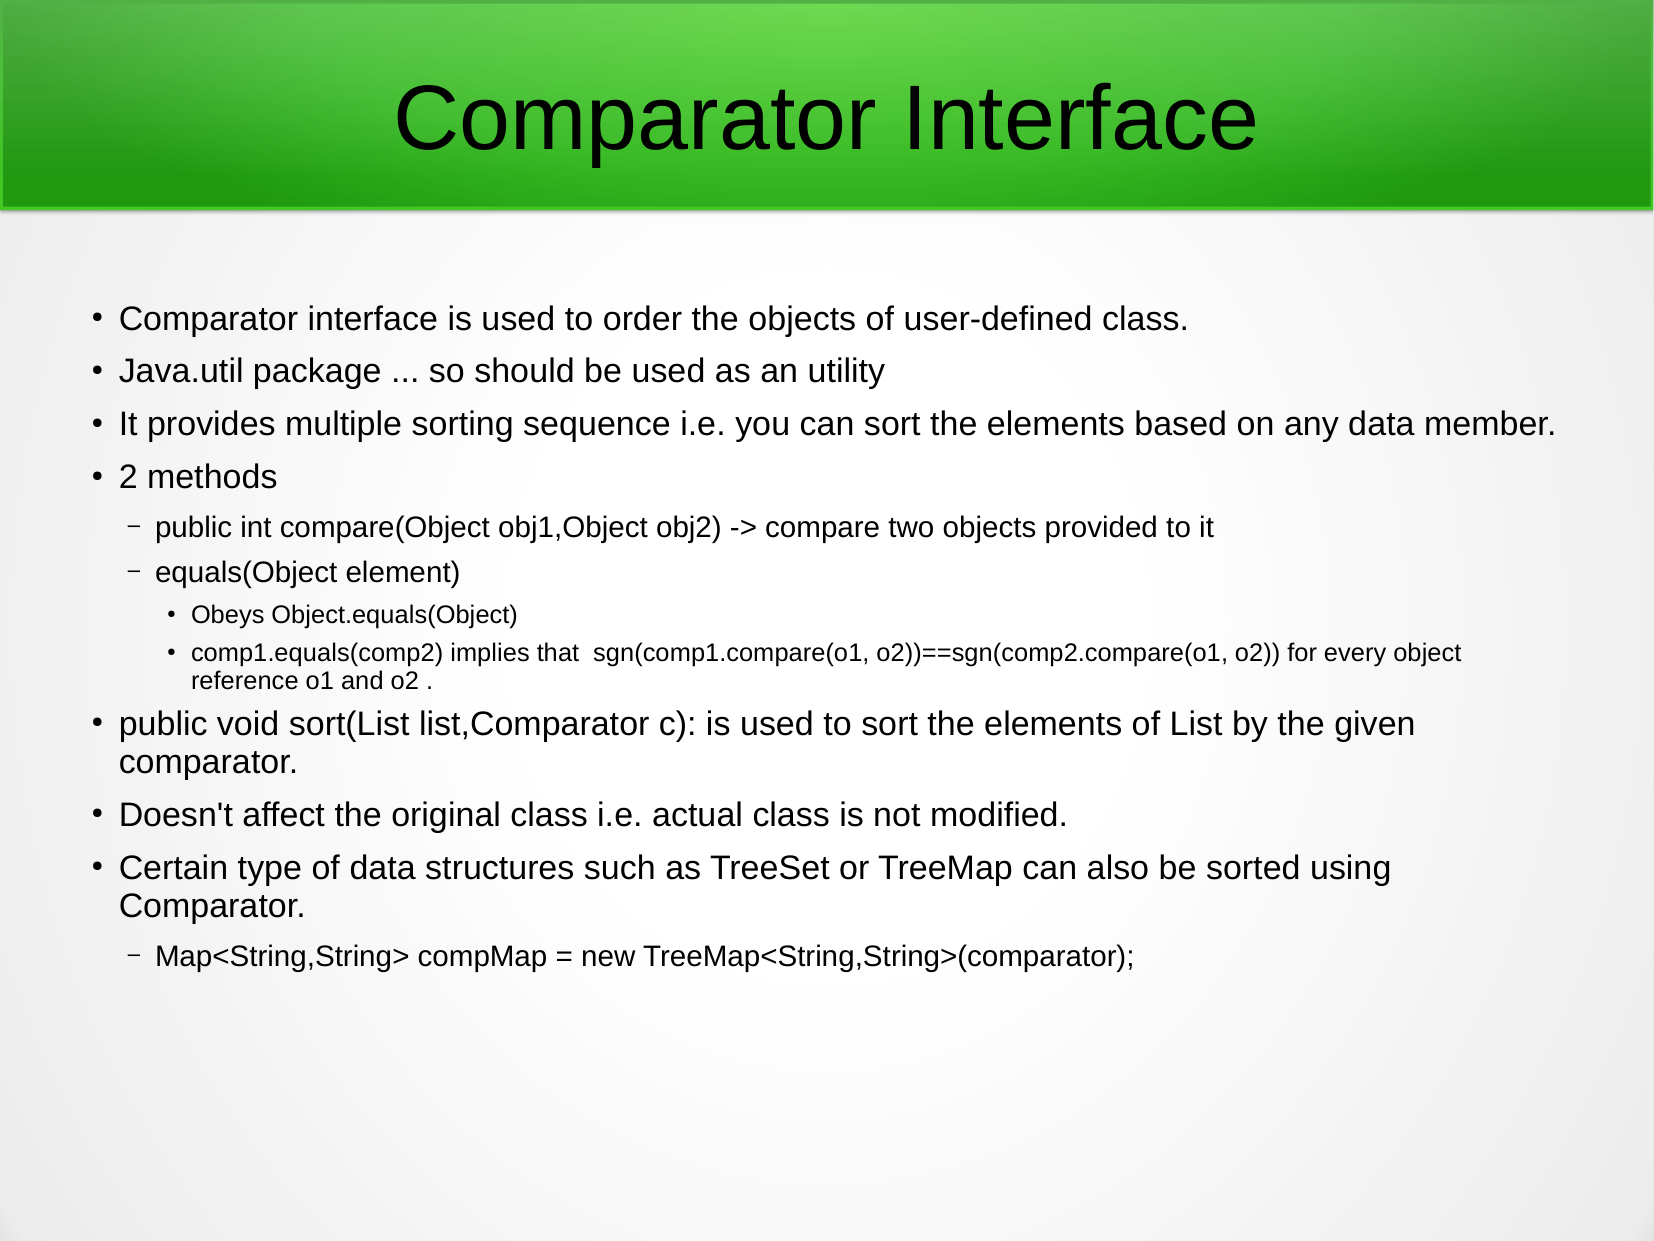

# Comparator Interface
Comparator interface is used to order the objects of user-defined class.
Java.util package ... so should be used as an utility
It provides multiple sorting sequence i.e. you can sort the elements based on any data member.
2 methods
public int compare(Object obj1,Object obj2) -> compare two objects provided to it
equals(Object element)
Obeys Object.equals(Object)
comp1.equals(comp2) implies that sgn(comp1.compare(o1, o2))==sgn(comp2.compare(o1, o2)) for every object reference o1 and o2 .
public void sort(List list,Comparator c): is used to sort the elements of List by the given comparator.
Doesn't affect the original class i.e. actual class is not modified.
Certain type of data structures such as TreeSet or TreeMap can also be sorted using Comparator.
Map<String,String> compMap = new TreeMap<String,String>(comparator);